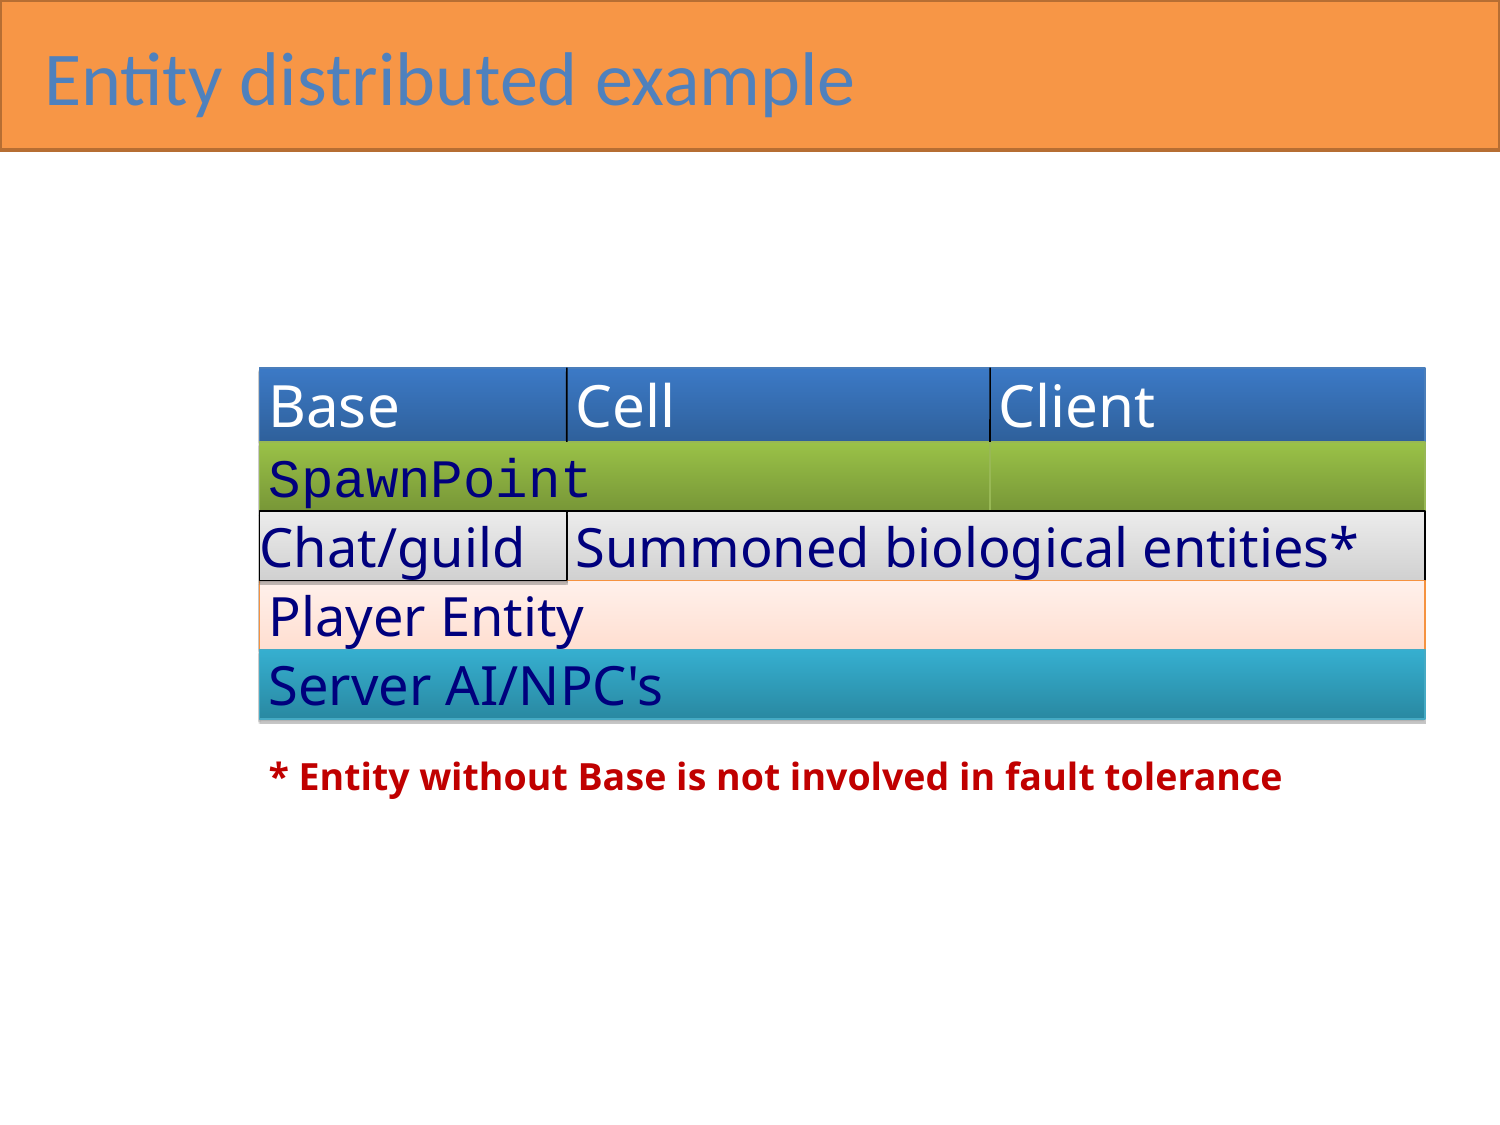

# Entity distributed example
Base
Cell
Client
SpawnPoint
Chat/guild
Summoned biological entities*
Player Entity
Server AI/NPC's
* Entity without Base is not involved in fault tolerance